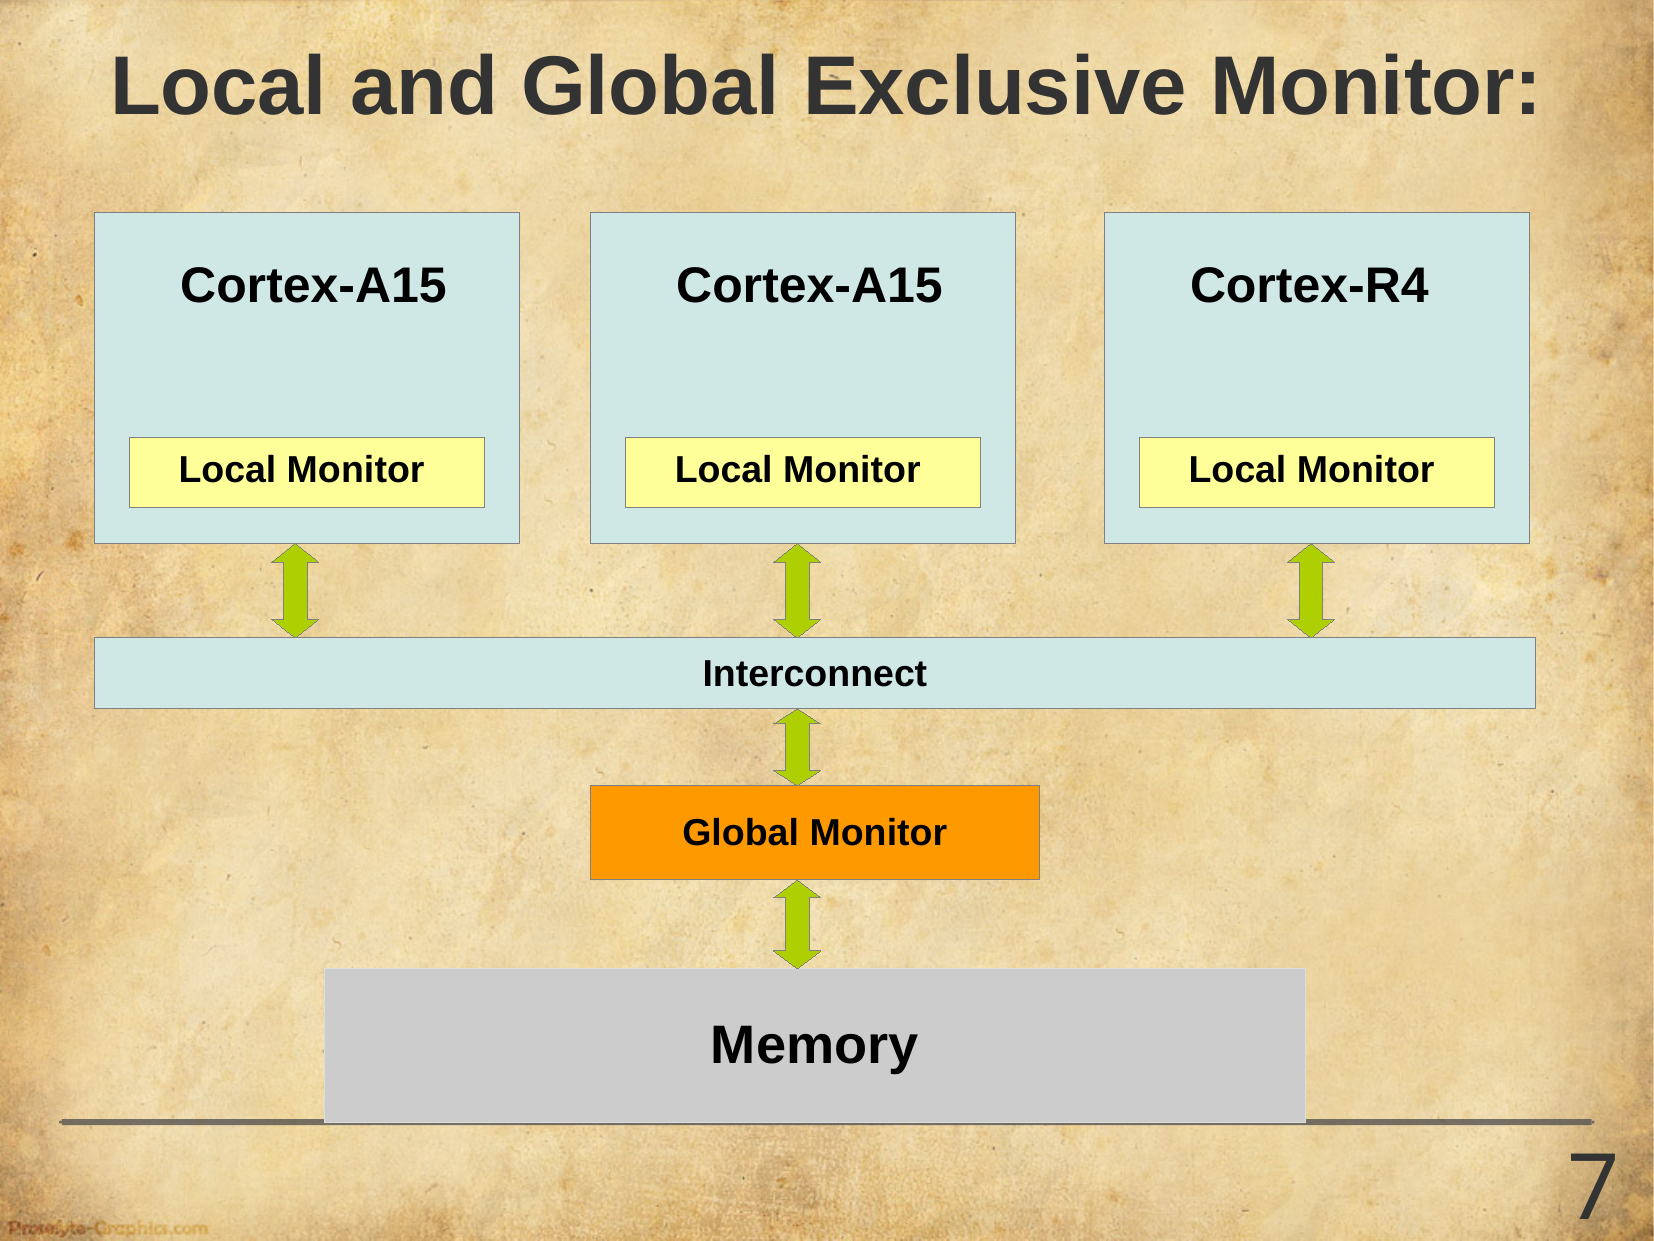

# Local and Global Exclusive Monitor:
Cortex-A15
Cortex-A15
Cortex-R4
Local Monitor
Local Monitor
Local Monitor
Interconnect
Global Monitor
Memory